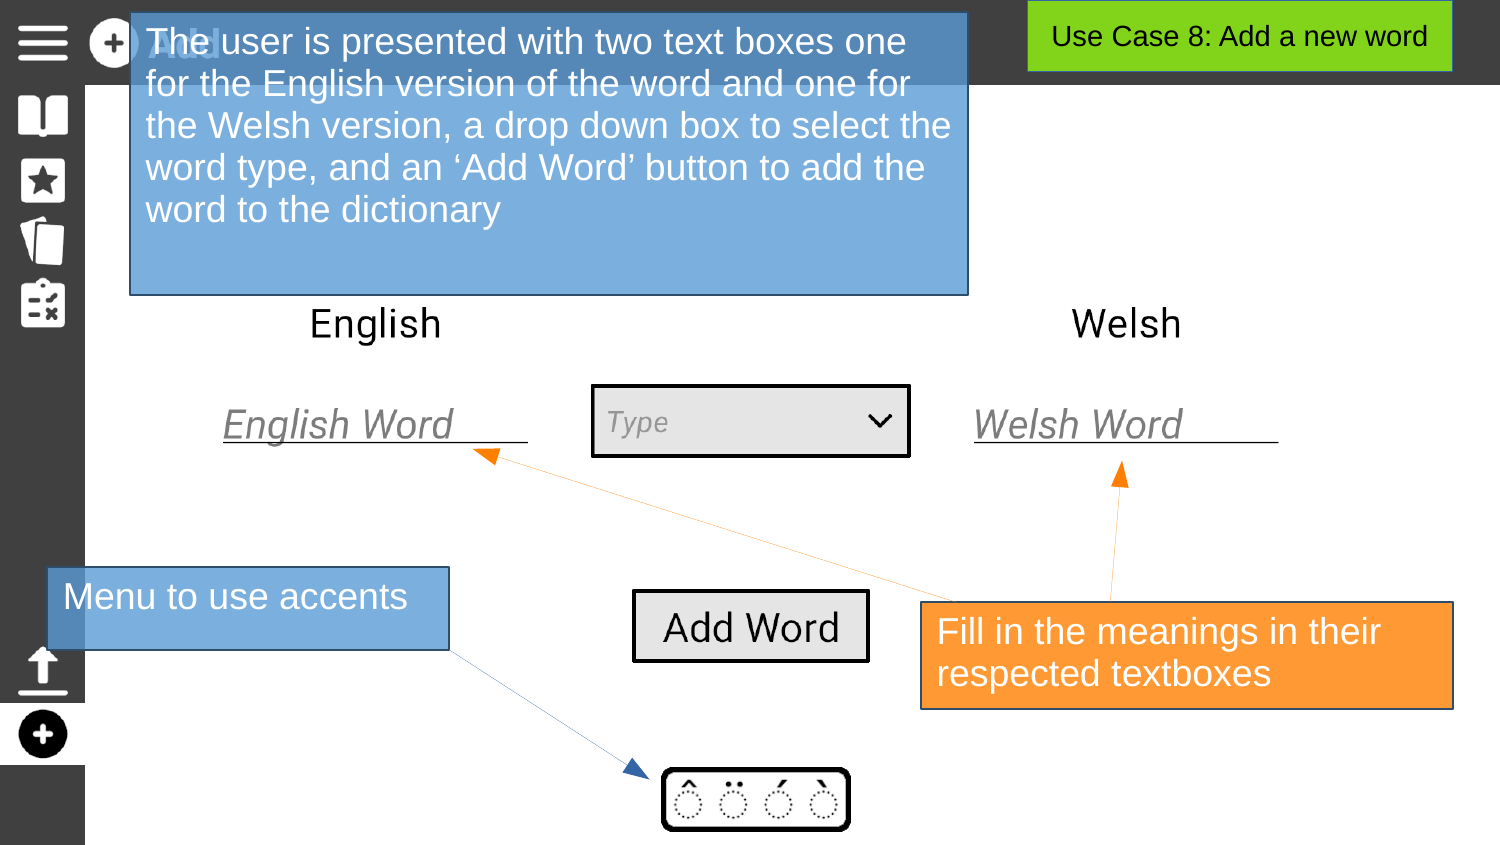

Use Case 8: Add a new word
The user is presented with two text boxes one for the English version of the word and one for the Welsh version, a drop down box to select the word type, and an ‘Add Word’ button to add the word to the dictionary
Menu to use accents
Fill in the meanings in their respected textboxes